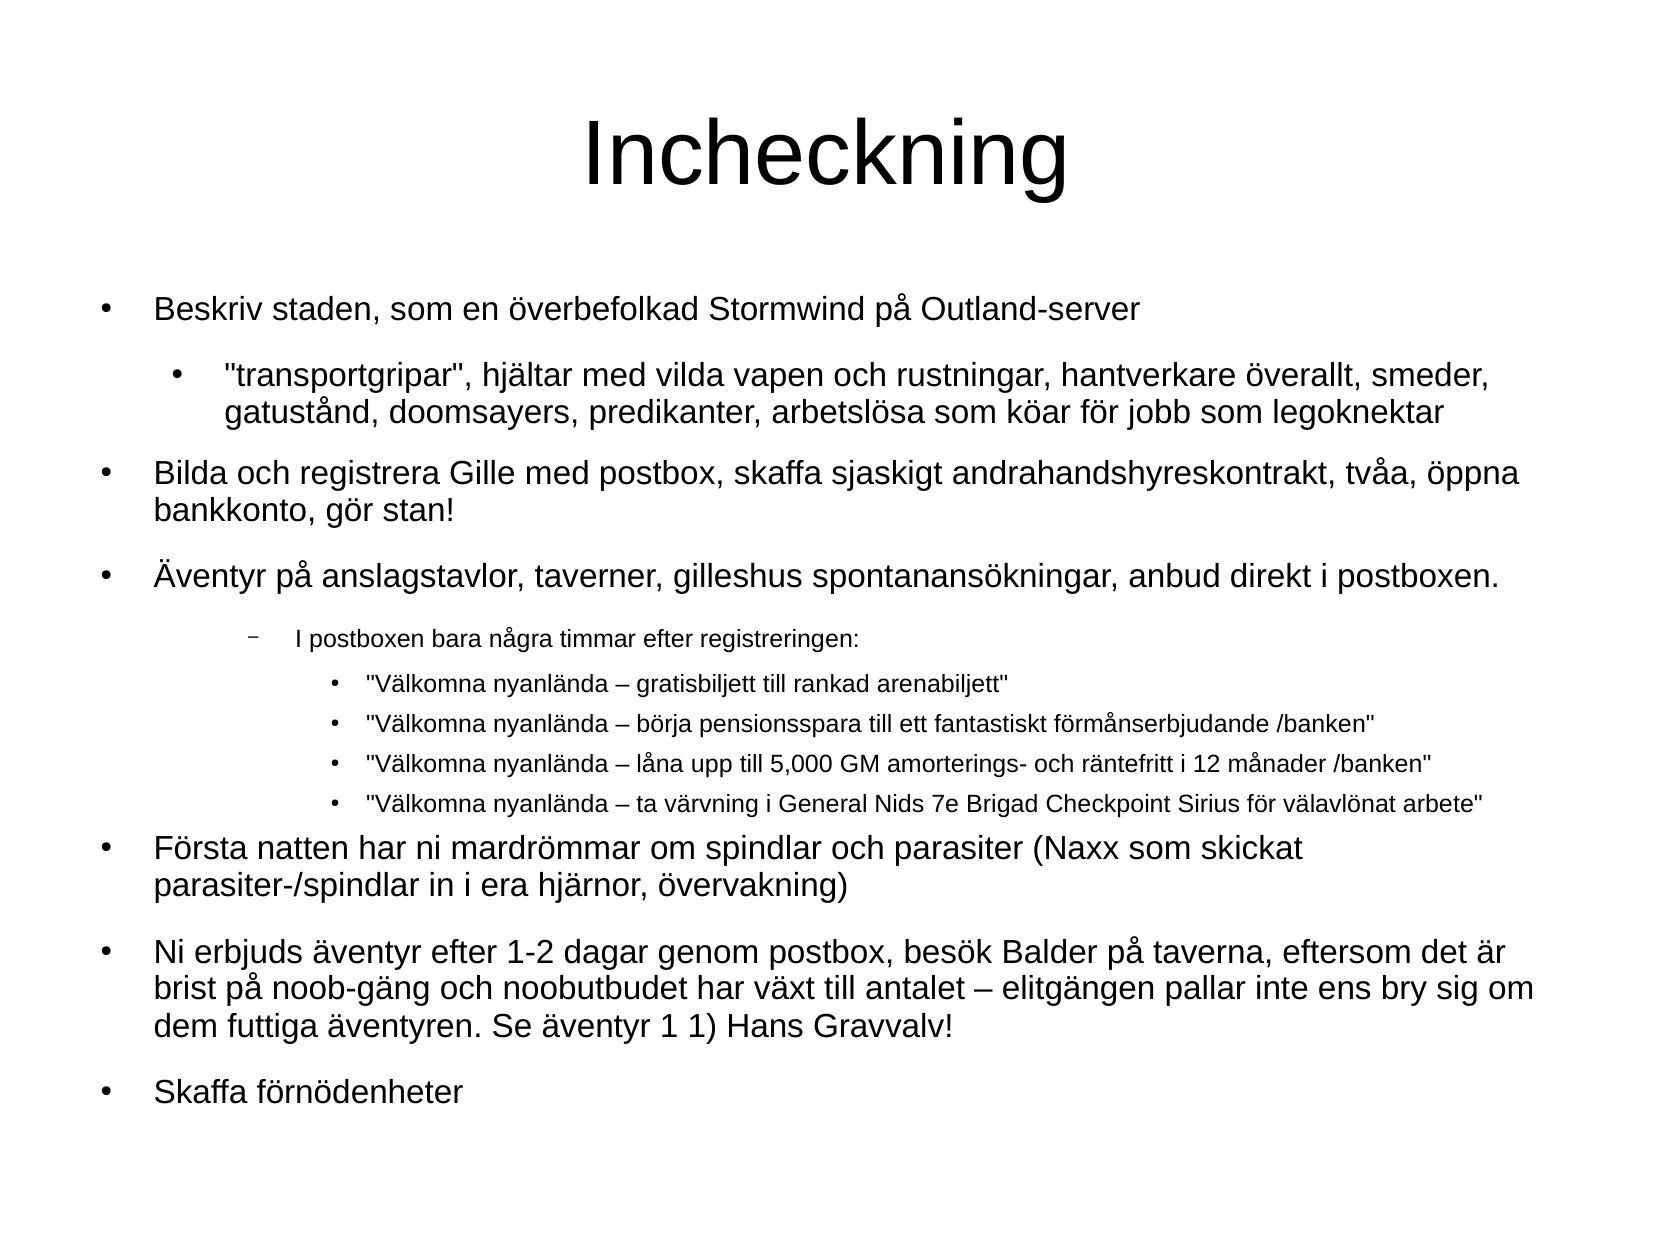

# Incheckning
Beskriv staden, som en överbefolkad Stormwind på Outland-server
"transportgripar", hjältar med vilda vapen och rustningar, hantverkare överallt, smeder, gatustånd, doomsayers, predikanter, arbetslösa som köar för jobb som legoknektar
Bilda och registrera Gille med postbox, skaffa sjaskigt andrahandshyreskontrakt, tvåa, öppna bankkonto, gör stan!
Äventyr på anslagstavlor, taverner, gilleshus spontanansökningar, anbud direkt i postboxen.
I postboxen bara några timmar efter registreringen:
"Välkomna nyanlända – gratisbiljett till rankad arenabiljett"
"Välkomna nyanlända – börja pensionsspara till ett fantastiskt förmånserbjudande /banken"
"Välkomna nyanlända – låna upp till 5,000 GM amorterings- och räntefritt i 12 månader /banken"
"Välkomna nyanlända – ta värvning i General Nids 7e Brigad Checkpoint Sirius för välavlönat arbete"
Första natten har ni mardrömmar om spindlar och parasiter (Naxx som skickat parasiter-/spindlar in i era hjärnor, övervakning)
Ni erbjuds äventyr efter 1-2 dagar genom postbox, besök Balder på taverna, eftersom det är brist på noob-gäng och noobutbudet har växt till antalet – elitgängen pallar inte ens bry sig om dem futtiga äventyren. Se äventyr 1 1) Hans Gravvalv!
Skaffa förnödenheter